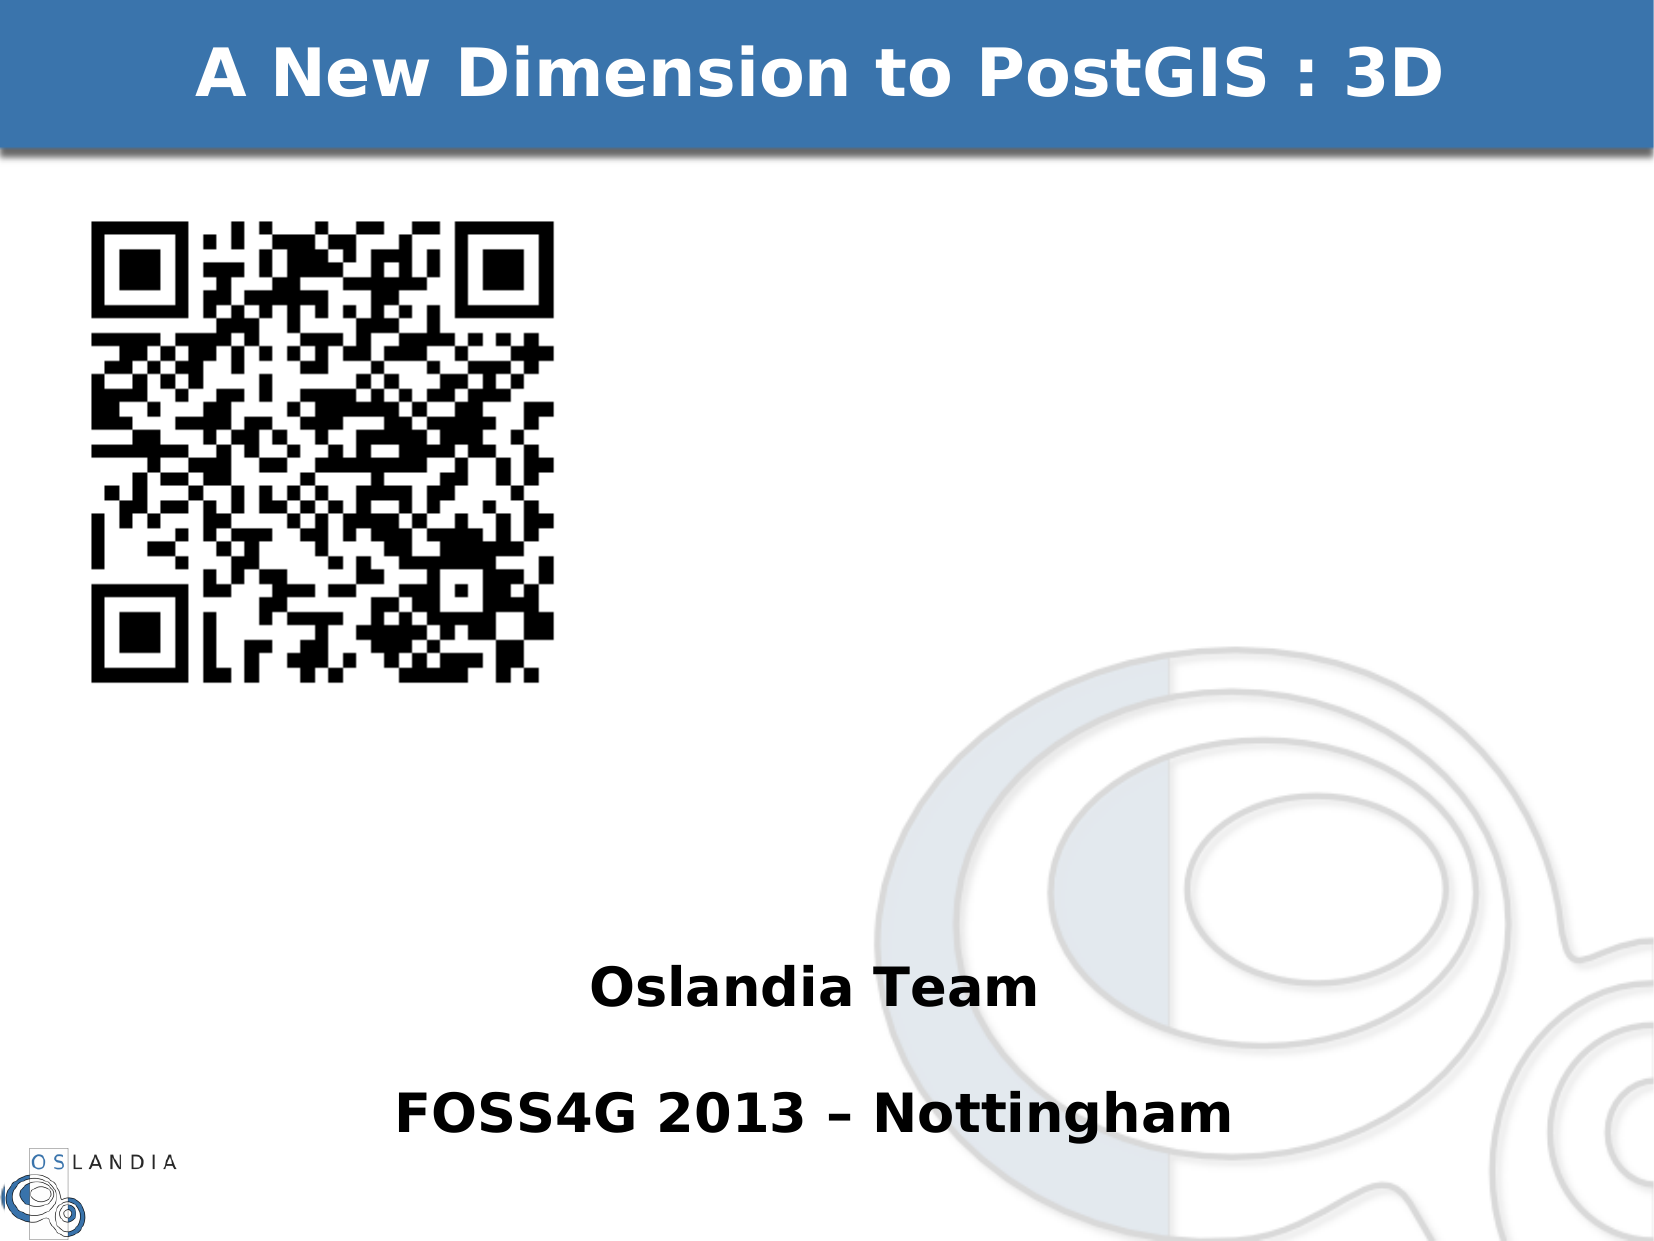

# A New Dimension to PostGIS : 3D
Oslandia Team
FOSS4G 2013 – Nottingham